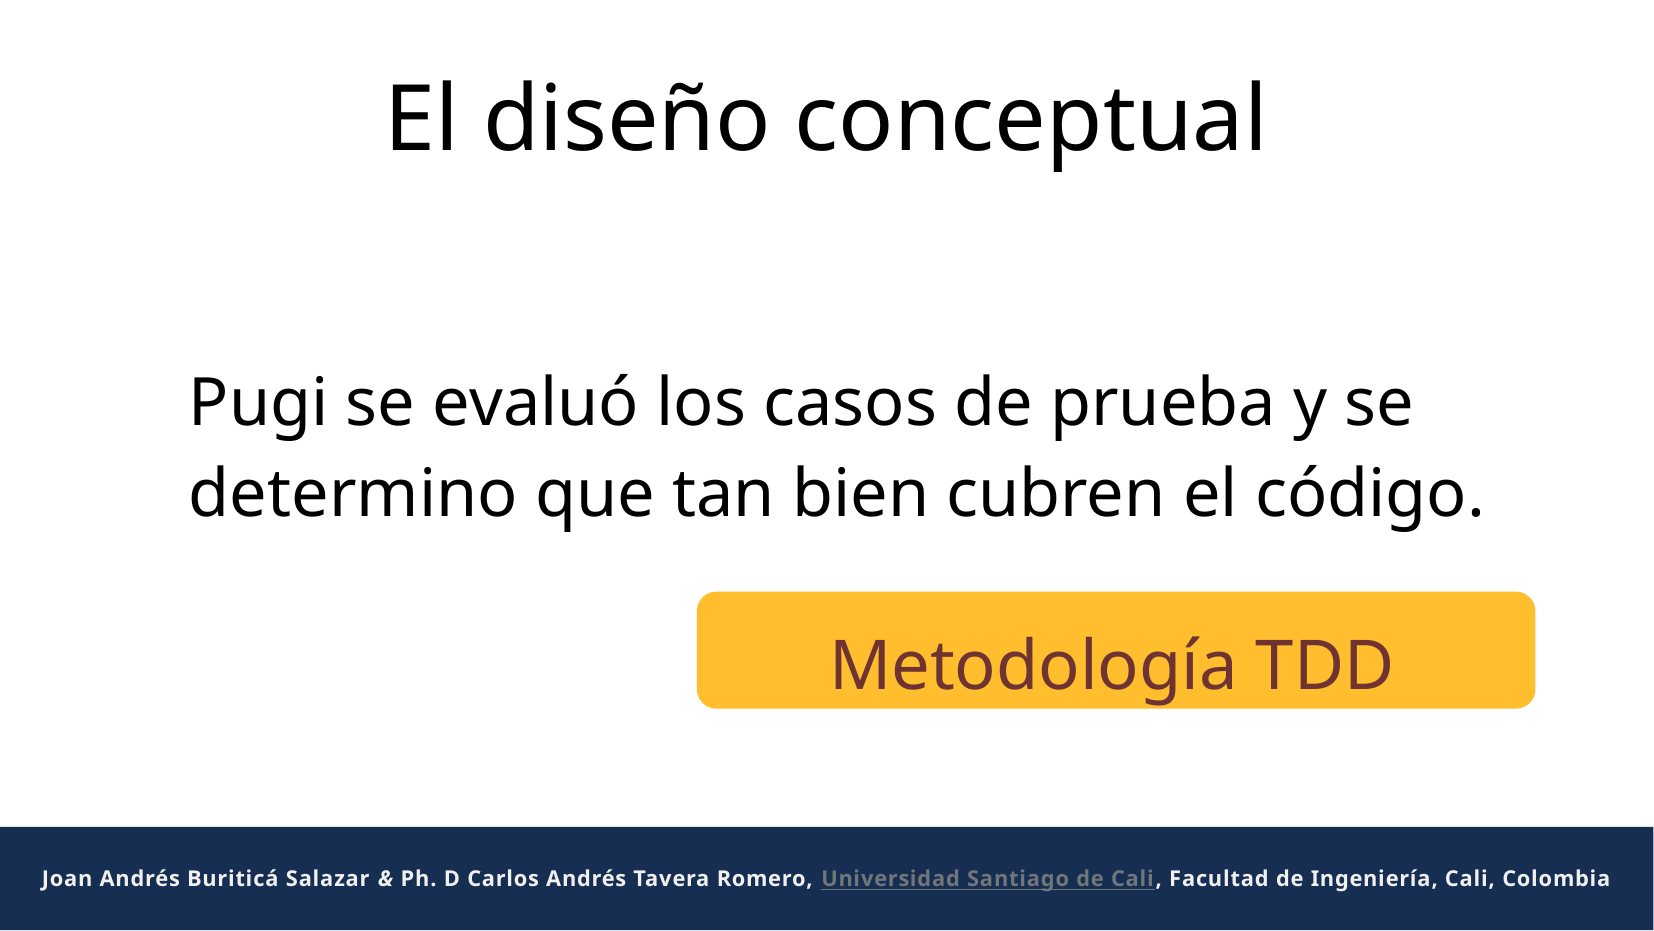

# El diseño conceptual
Pugi se evaluó los casos de prueba y se determino que tan bien cubren el código.
Metodología TDD